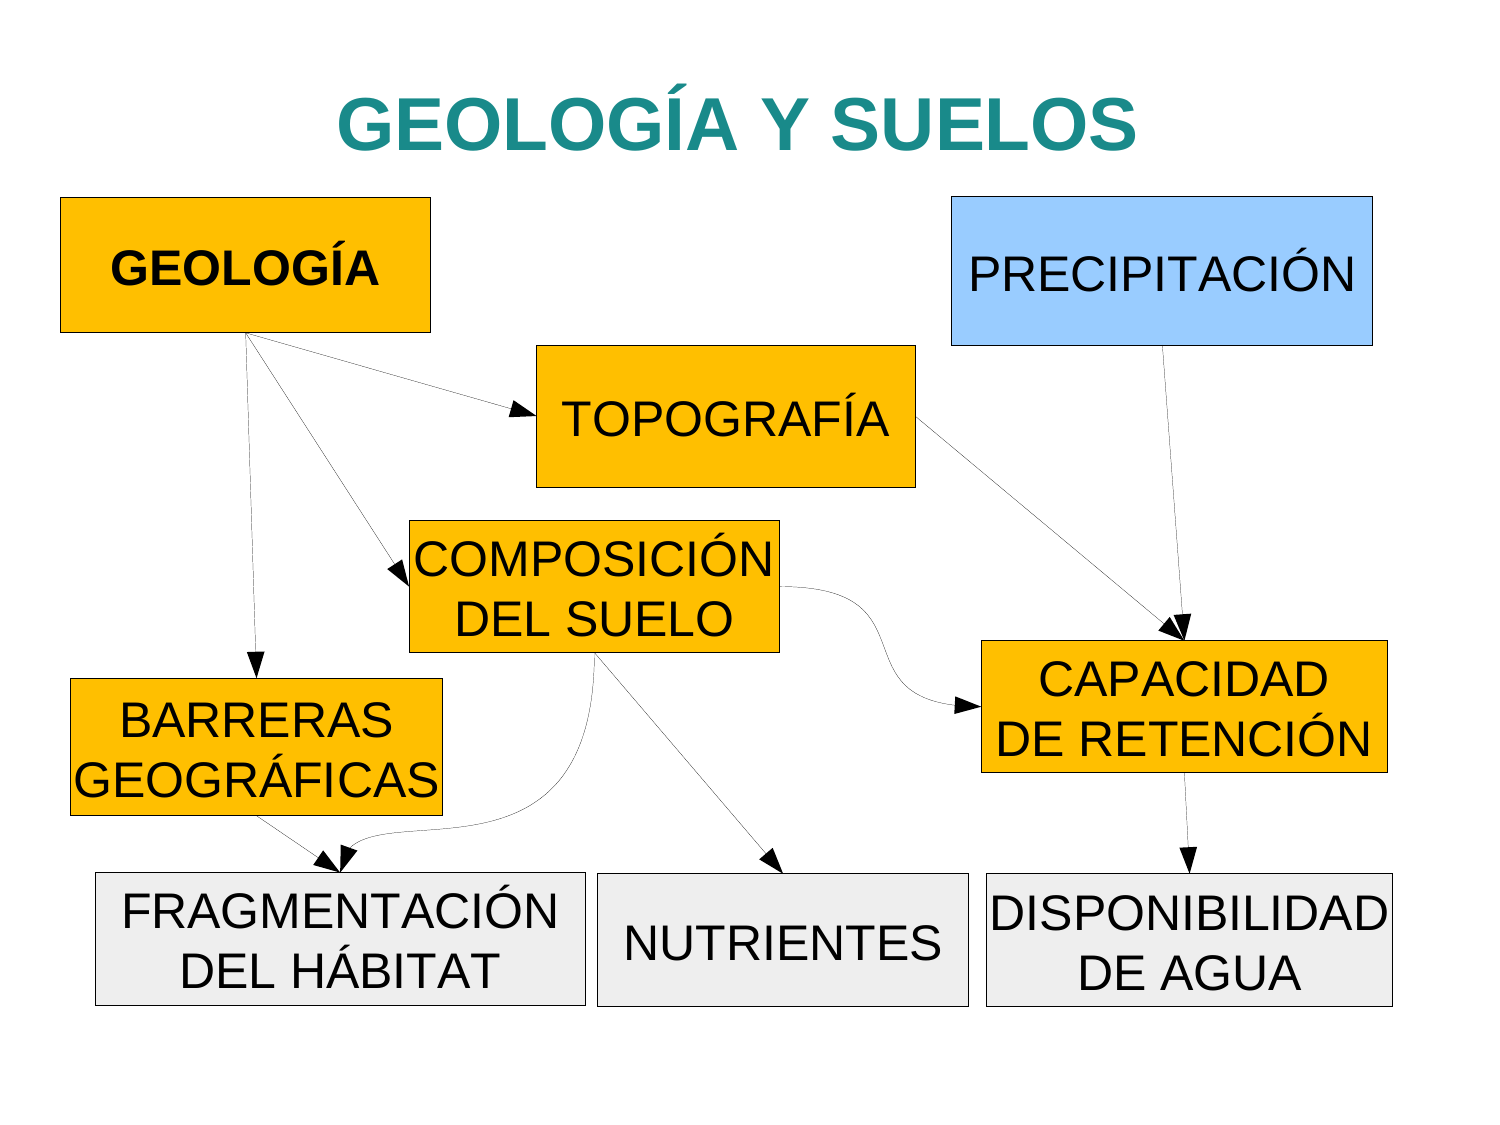

# GEOLOGÍA Y SUELOS
PRECIPITACIÓN
GEOLOGÍA
TOPOGRAFÍA
COMPOSICIÓN
DEL SUELO
CAPACIDAD
DE RETENCIÓN
BARRERAS
GEOGRÁFICAS
FRAGMENTACIÓN
DEL HÁBITAT
DISPONIBILIDAD
DE AGUA
NUTRIENTES